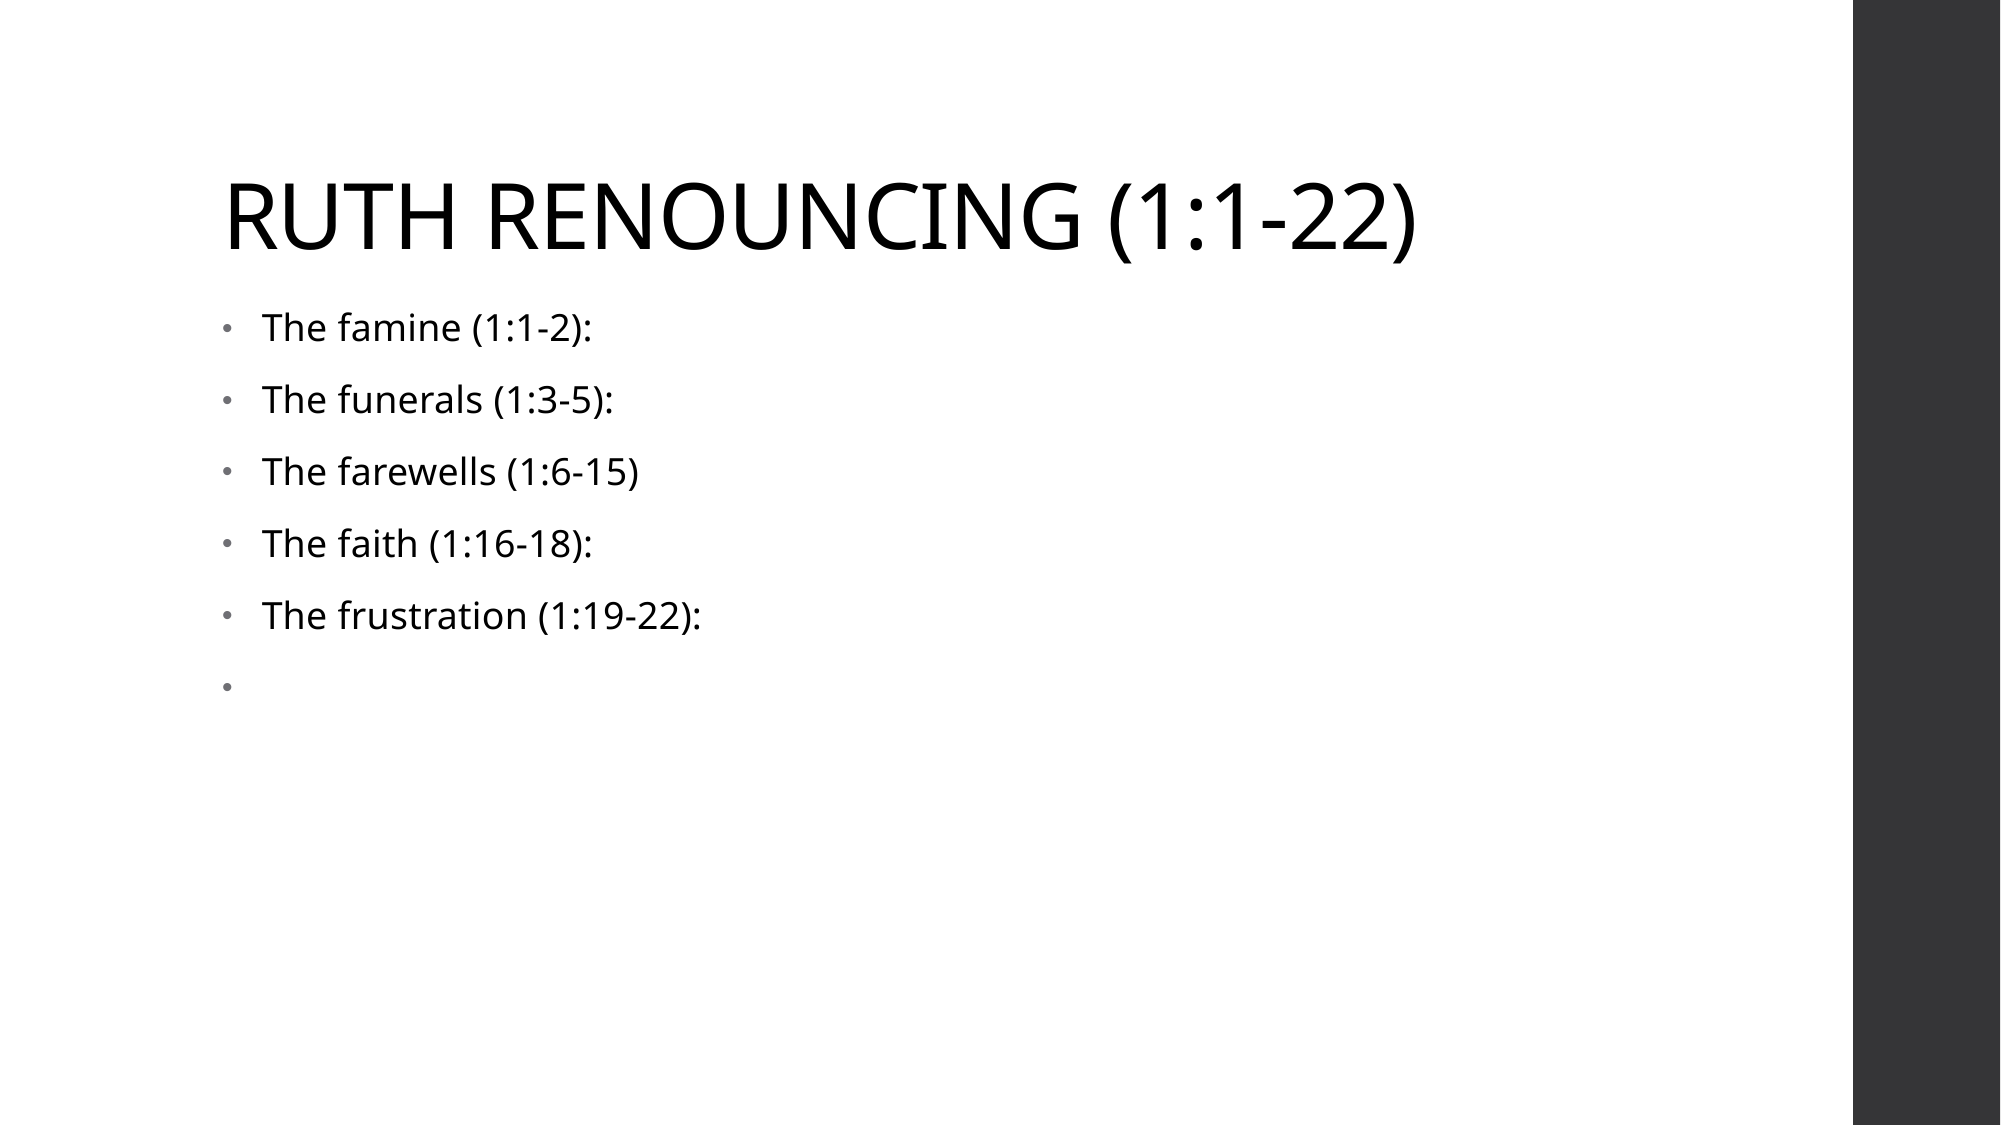

# RUTH RENOUNCING (1:1-22)
 The famine (1:1-2):
 The funerals (1:3-5):
 The farewells (1:6-15)
 The faith (1:16-18):
 The frustration (1:19-22):